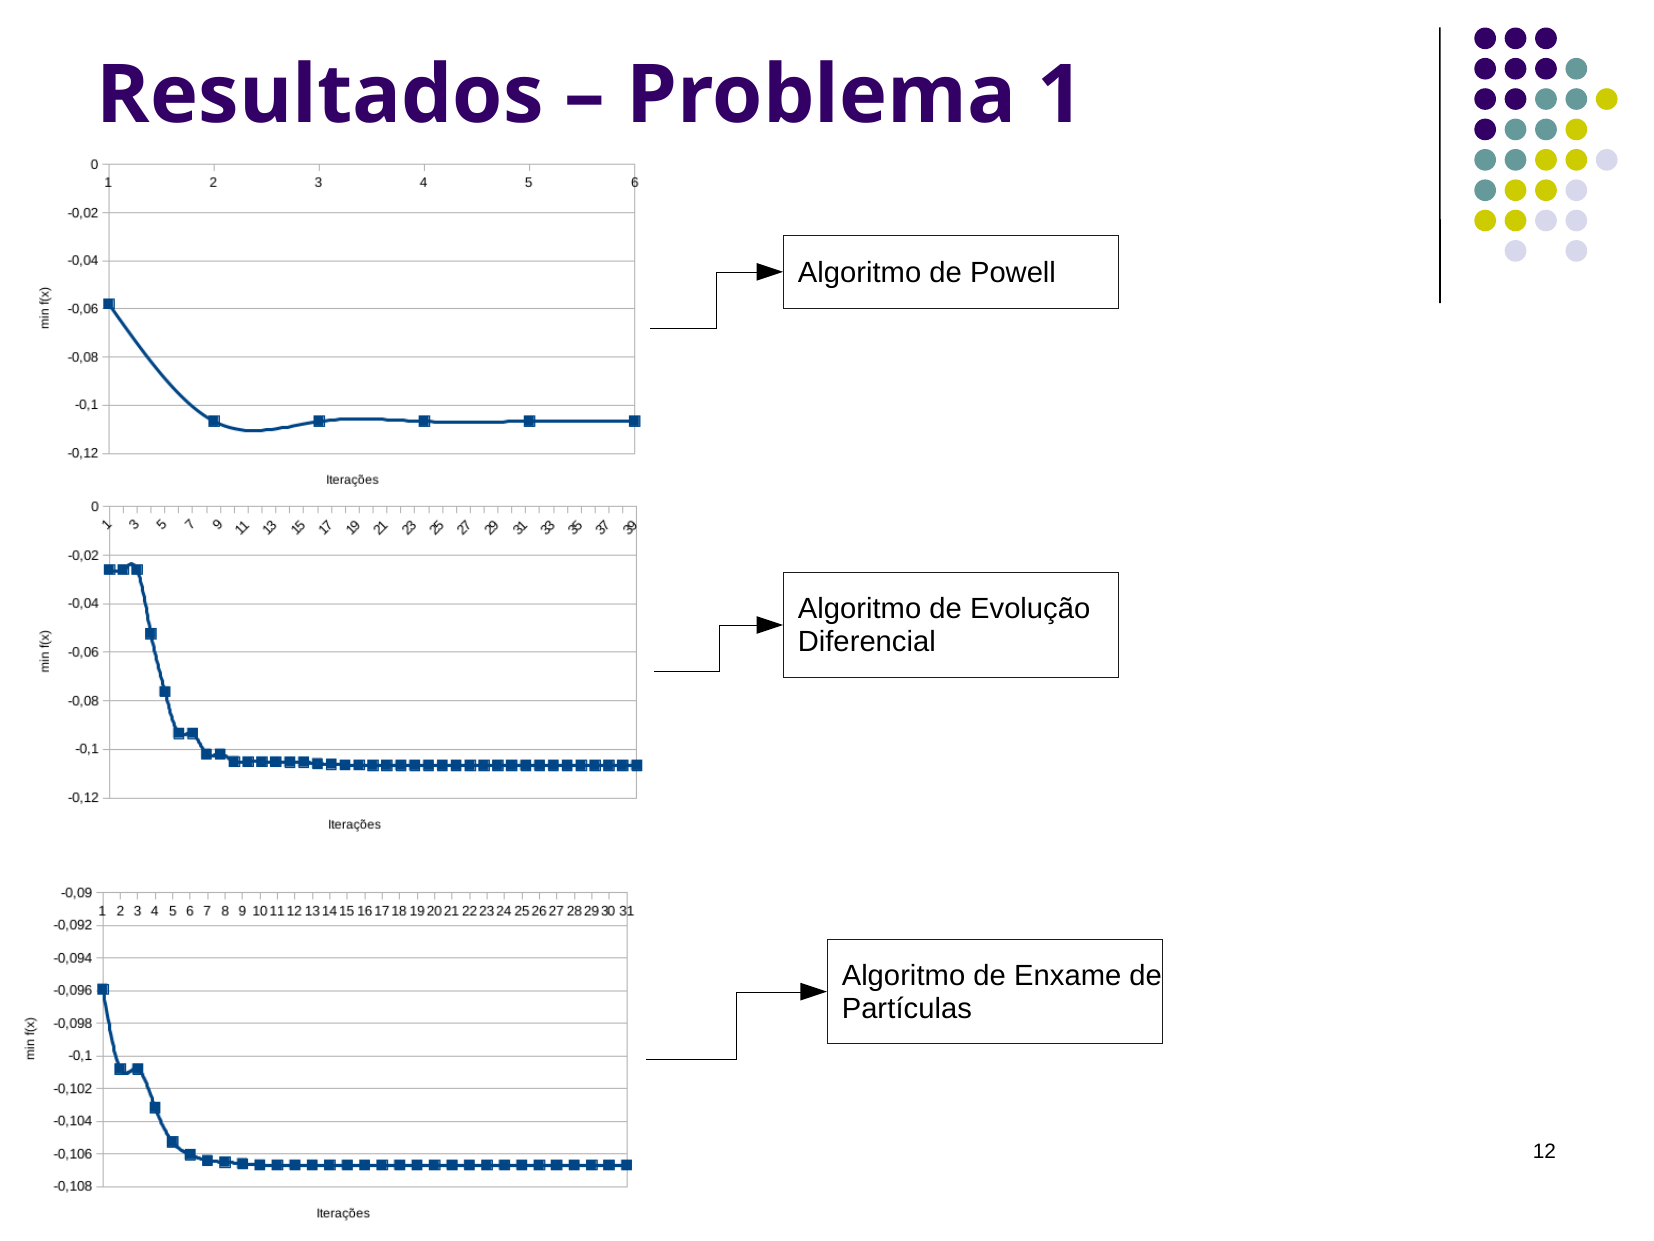

# Resultados – Problema 1
Algoritmo de Powell
Algoritmo de Evolução
Diferencial
Algoritmo de Enxame de
Partículas